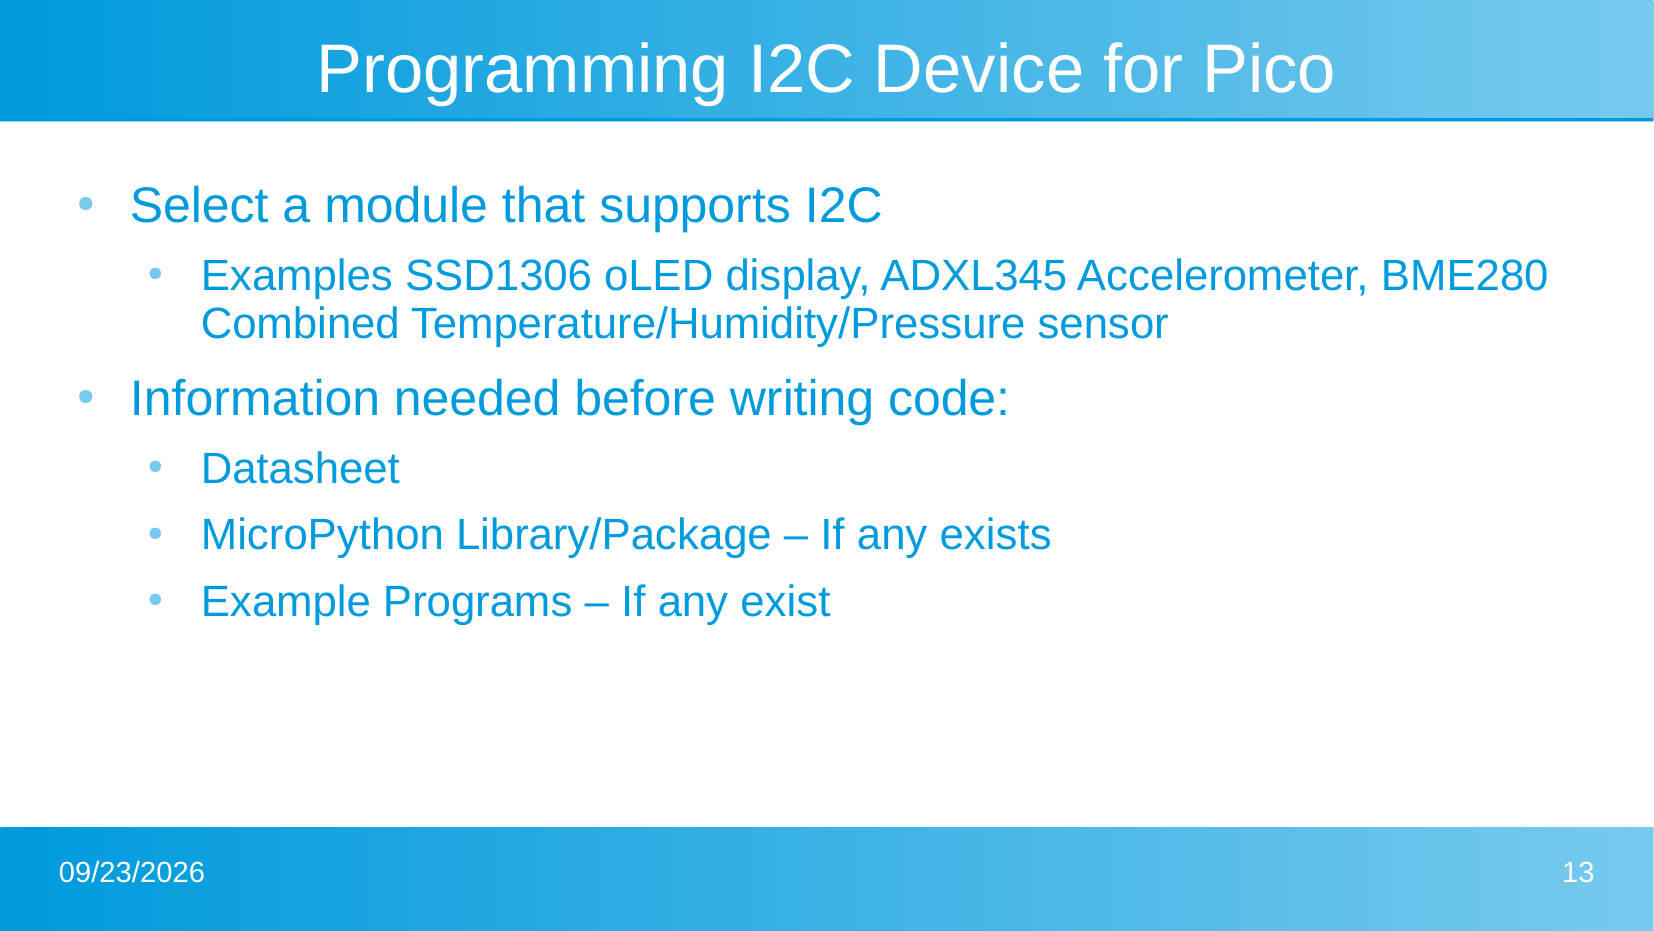

# Programming I2C Device for Pico
Select a module that supports I2C
Examples SSD1306 oLED display, ADXL345 Accelerometer, BME280 Combined Temperature/Humidity/Pressure sensor
Information needed before writing code:
Datasheet
MicroPython Library/Package – If any exists
Example Programs – If any exist
13